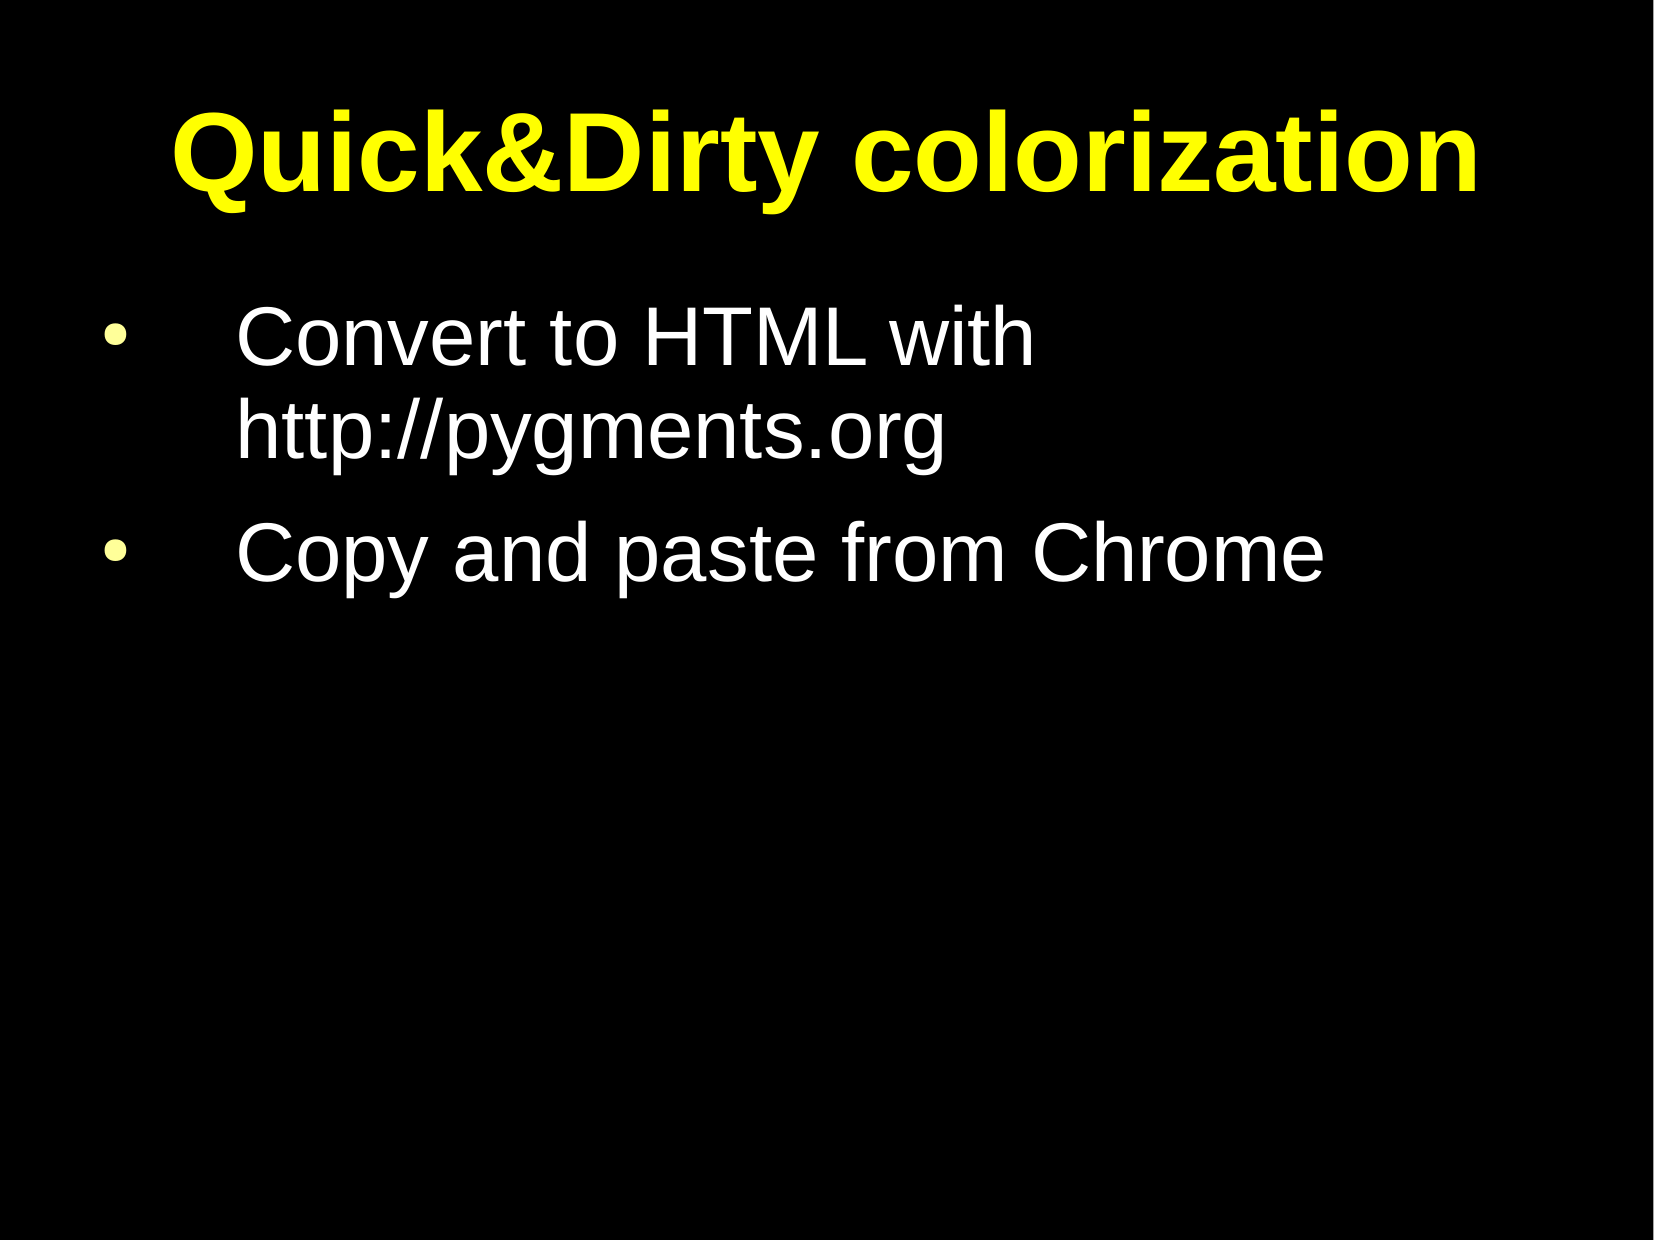

# Quick&Dirty colorization
Convert to HTML with http://pygments.org
Copy and paste from Chrome